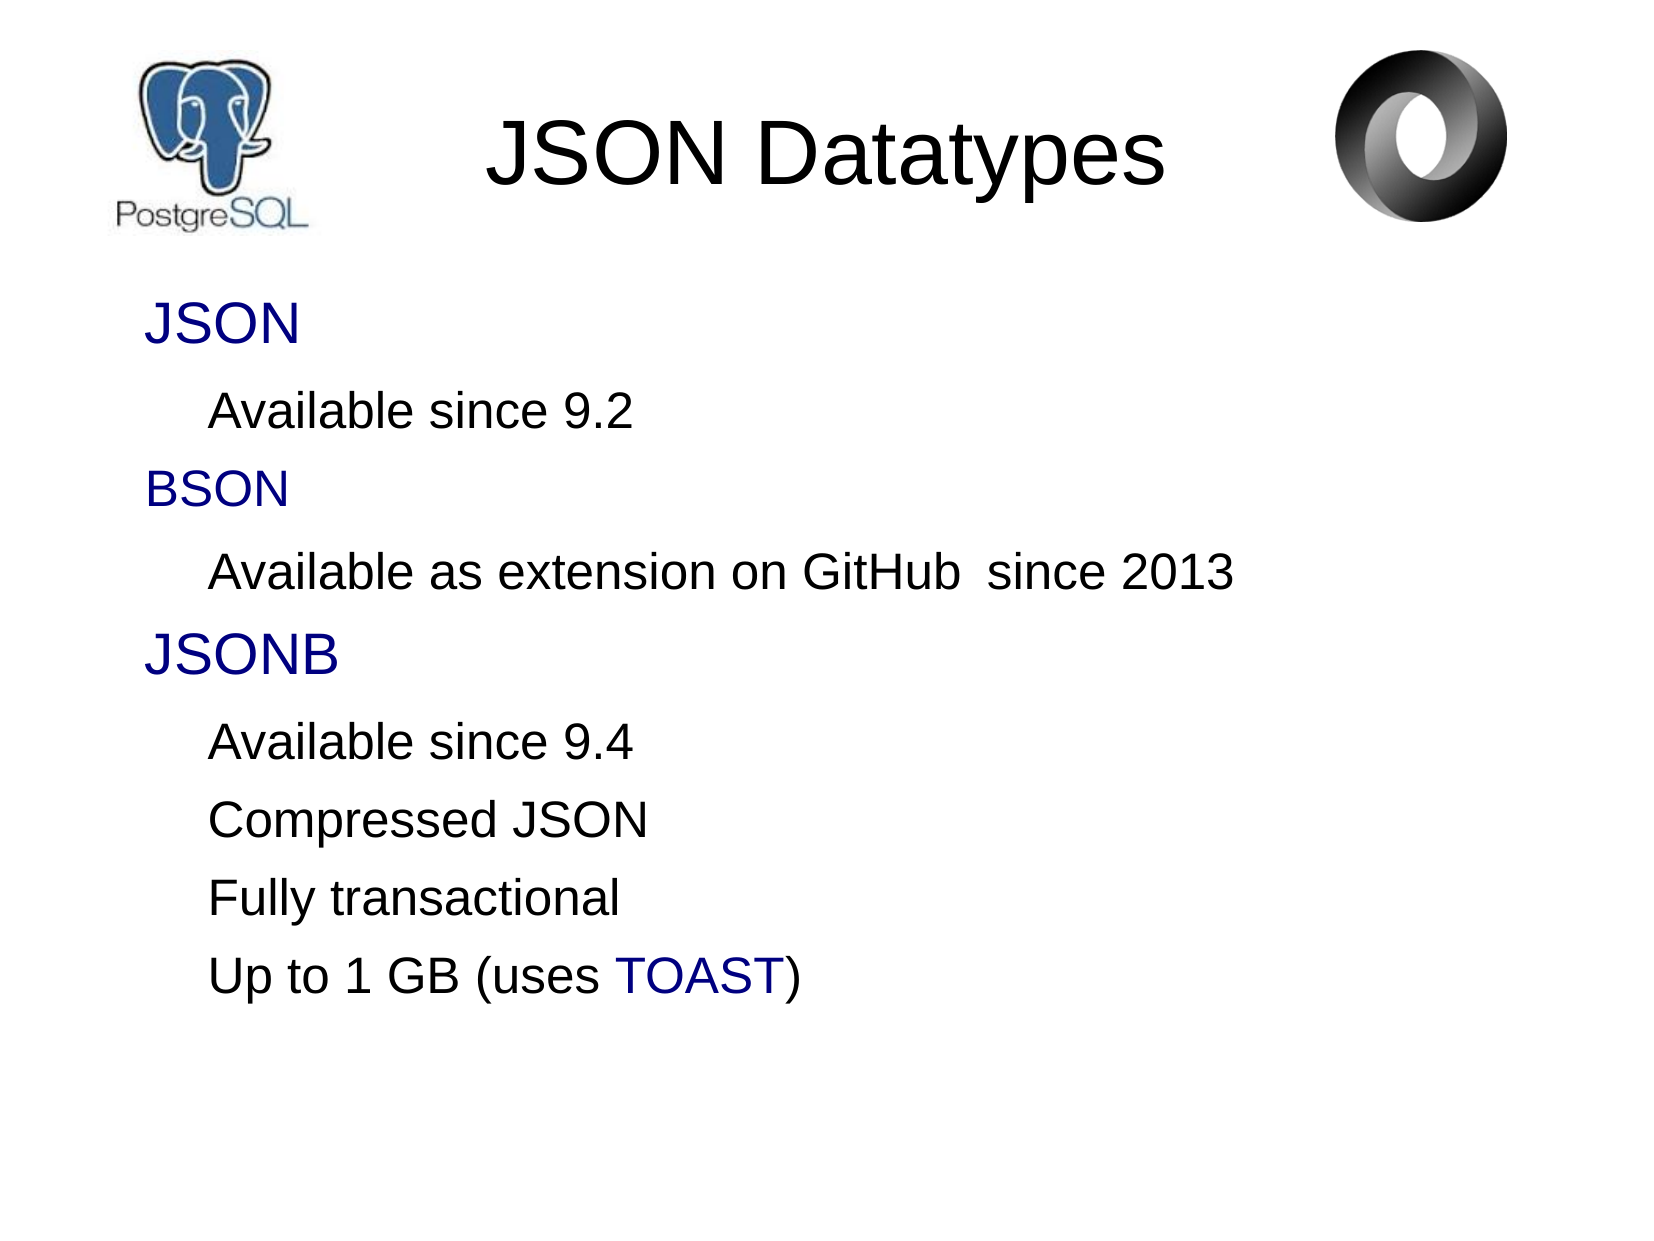

# JSON Datatypes
JSON
Available since 9.2
BSON
Available as extension on GitHub	since 2013
JSONB
Available since 9.4
Compressed JSON
Fully transactional
Up to 1 GB (uses TOAST)